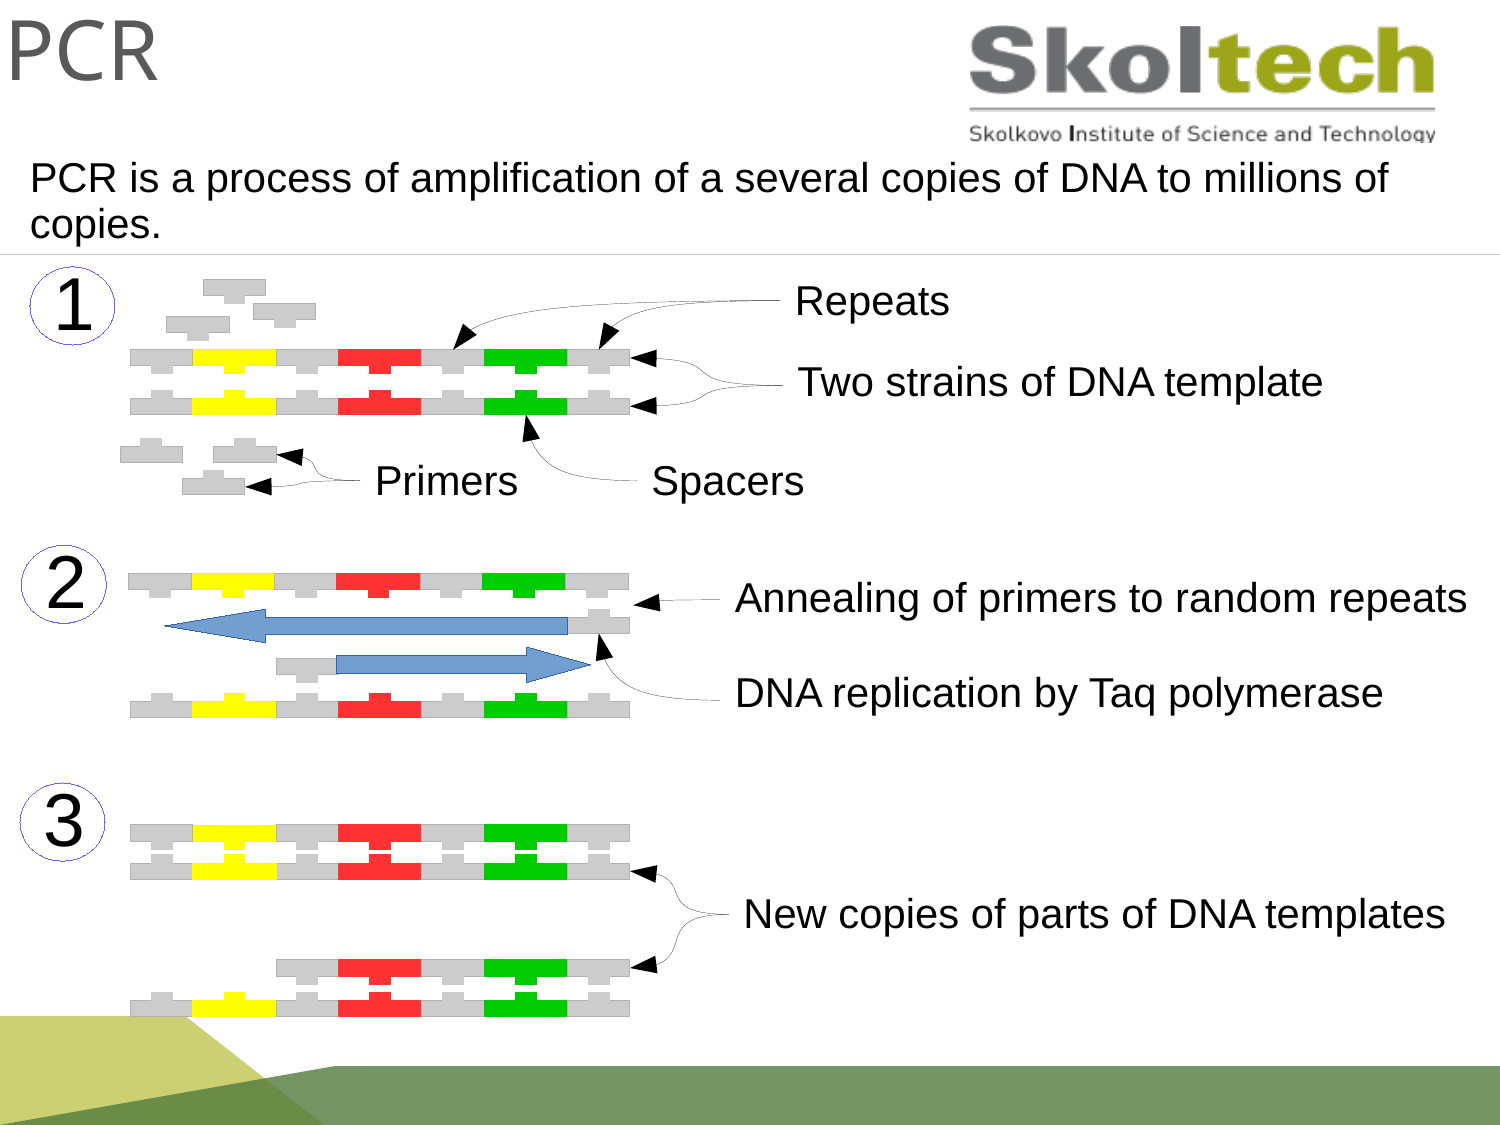

# PCR
PCR is a process of amplification of a several copies of DNA to millions of copies.
1
Repeats
Two strains of DNA template
Primers
Spacers
2
Annealing of primers to random repeats
DNA replication by Taq polymerase
3
New copies of parts of DNA templates